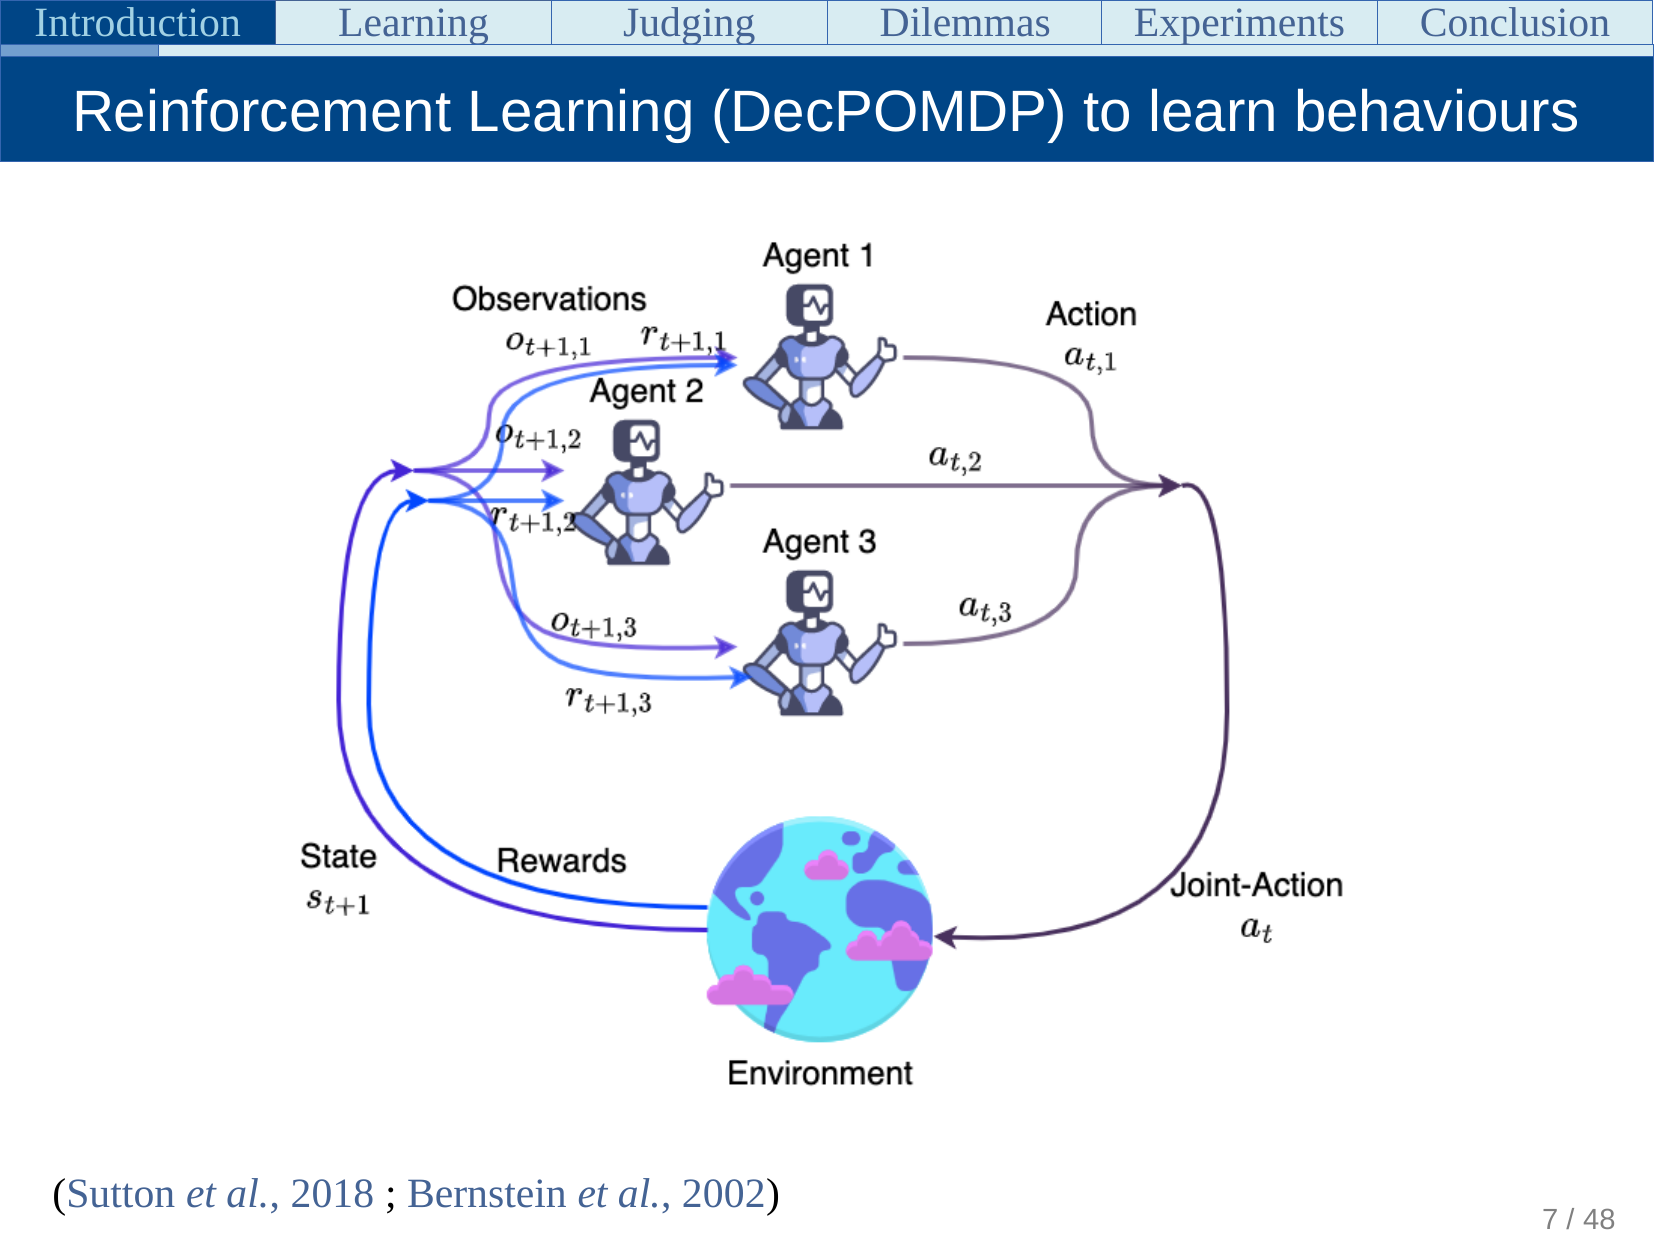

# Reinforcement Learning (DecPOMDP) to learn behaviours
(Sutton et al., 2018 ; Bernstein et al., 2002)